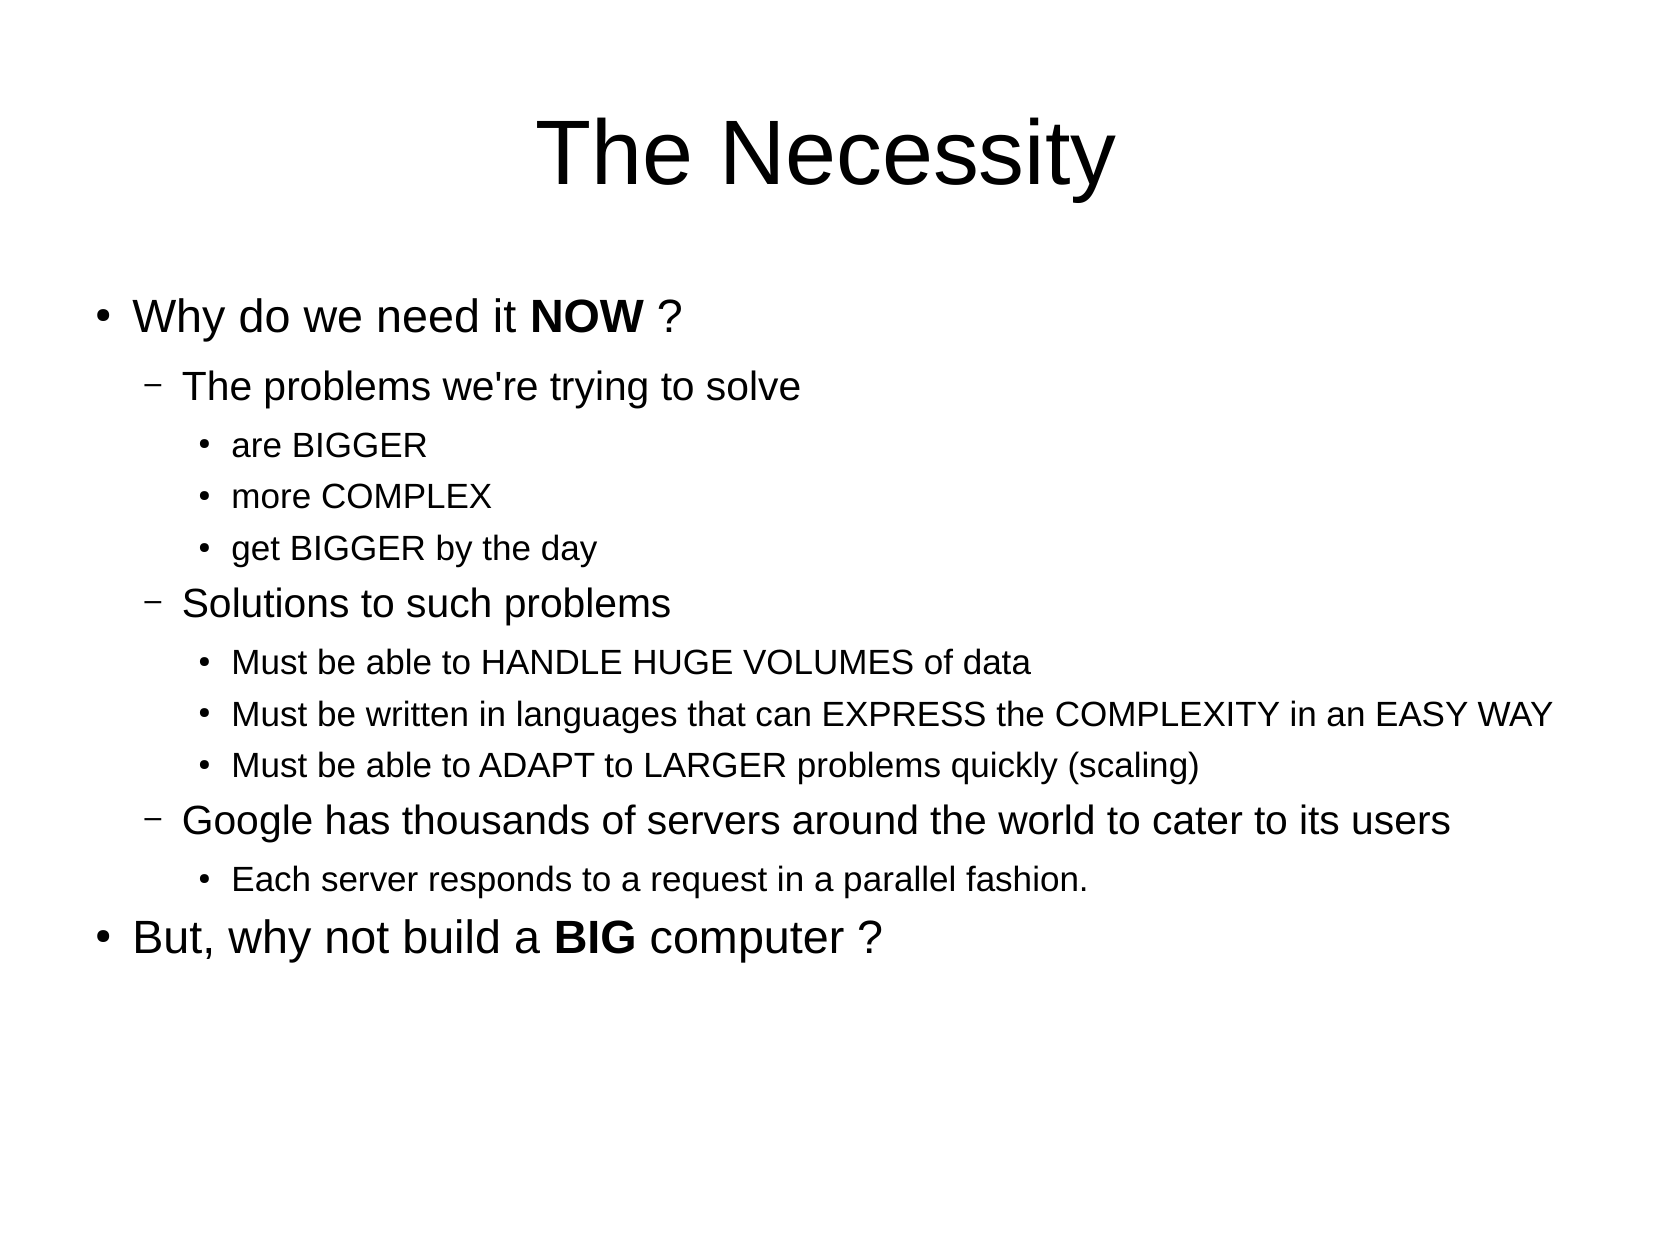

# The Necessity
Why do we need it NOW ?
The problems we're trying to solve
are BIGGER
more COMPLEX
get BIGGER by the day
Solutions to such problems
Must be able to HANDLE HUGE VOLUMES of data
Must be written in languages that can EXPRESS the COMPLEXITY in an EASY WAY
Must be able to ADAPT to LARGER problems quickly (scaling)
Google has thousands of servers around the world to cater to its users
Each server responds to a request in a parallel fashion.
But, why not build a BIG computer ?